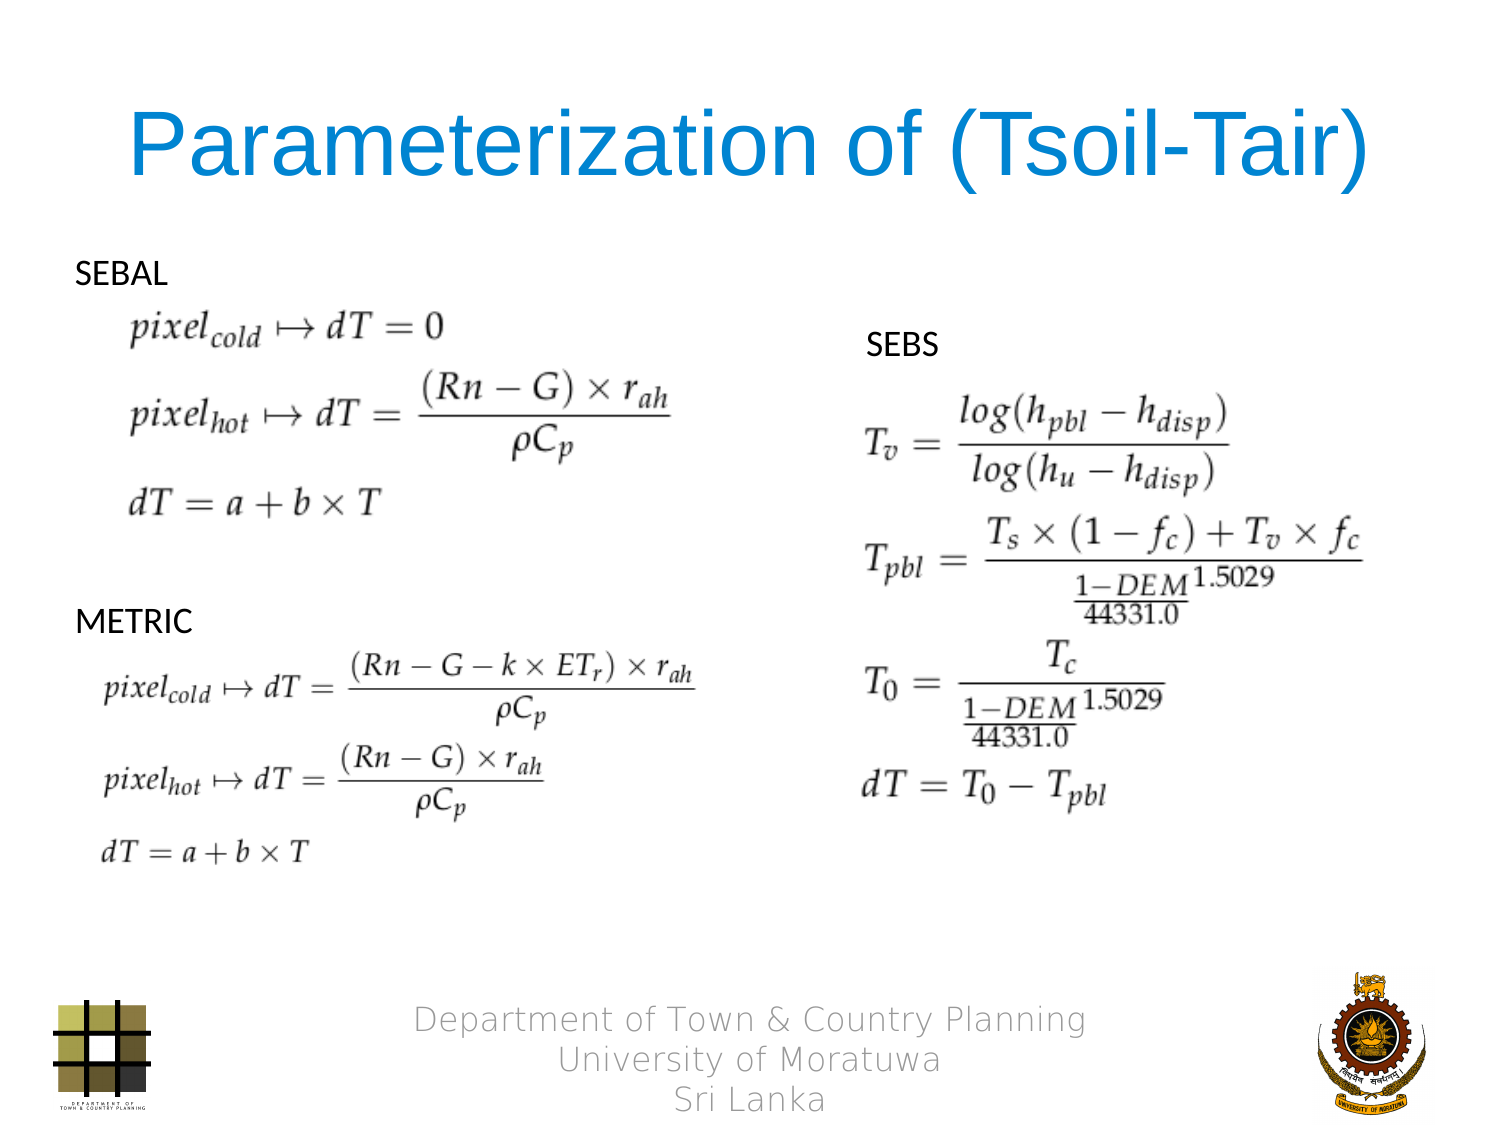

# Parameterization of (Tsoil-Tair)
SEBAL
SEBS
METRIC